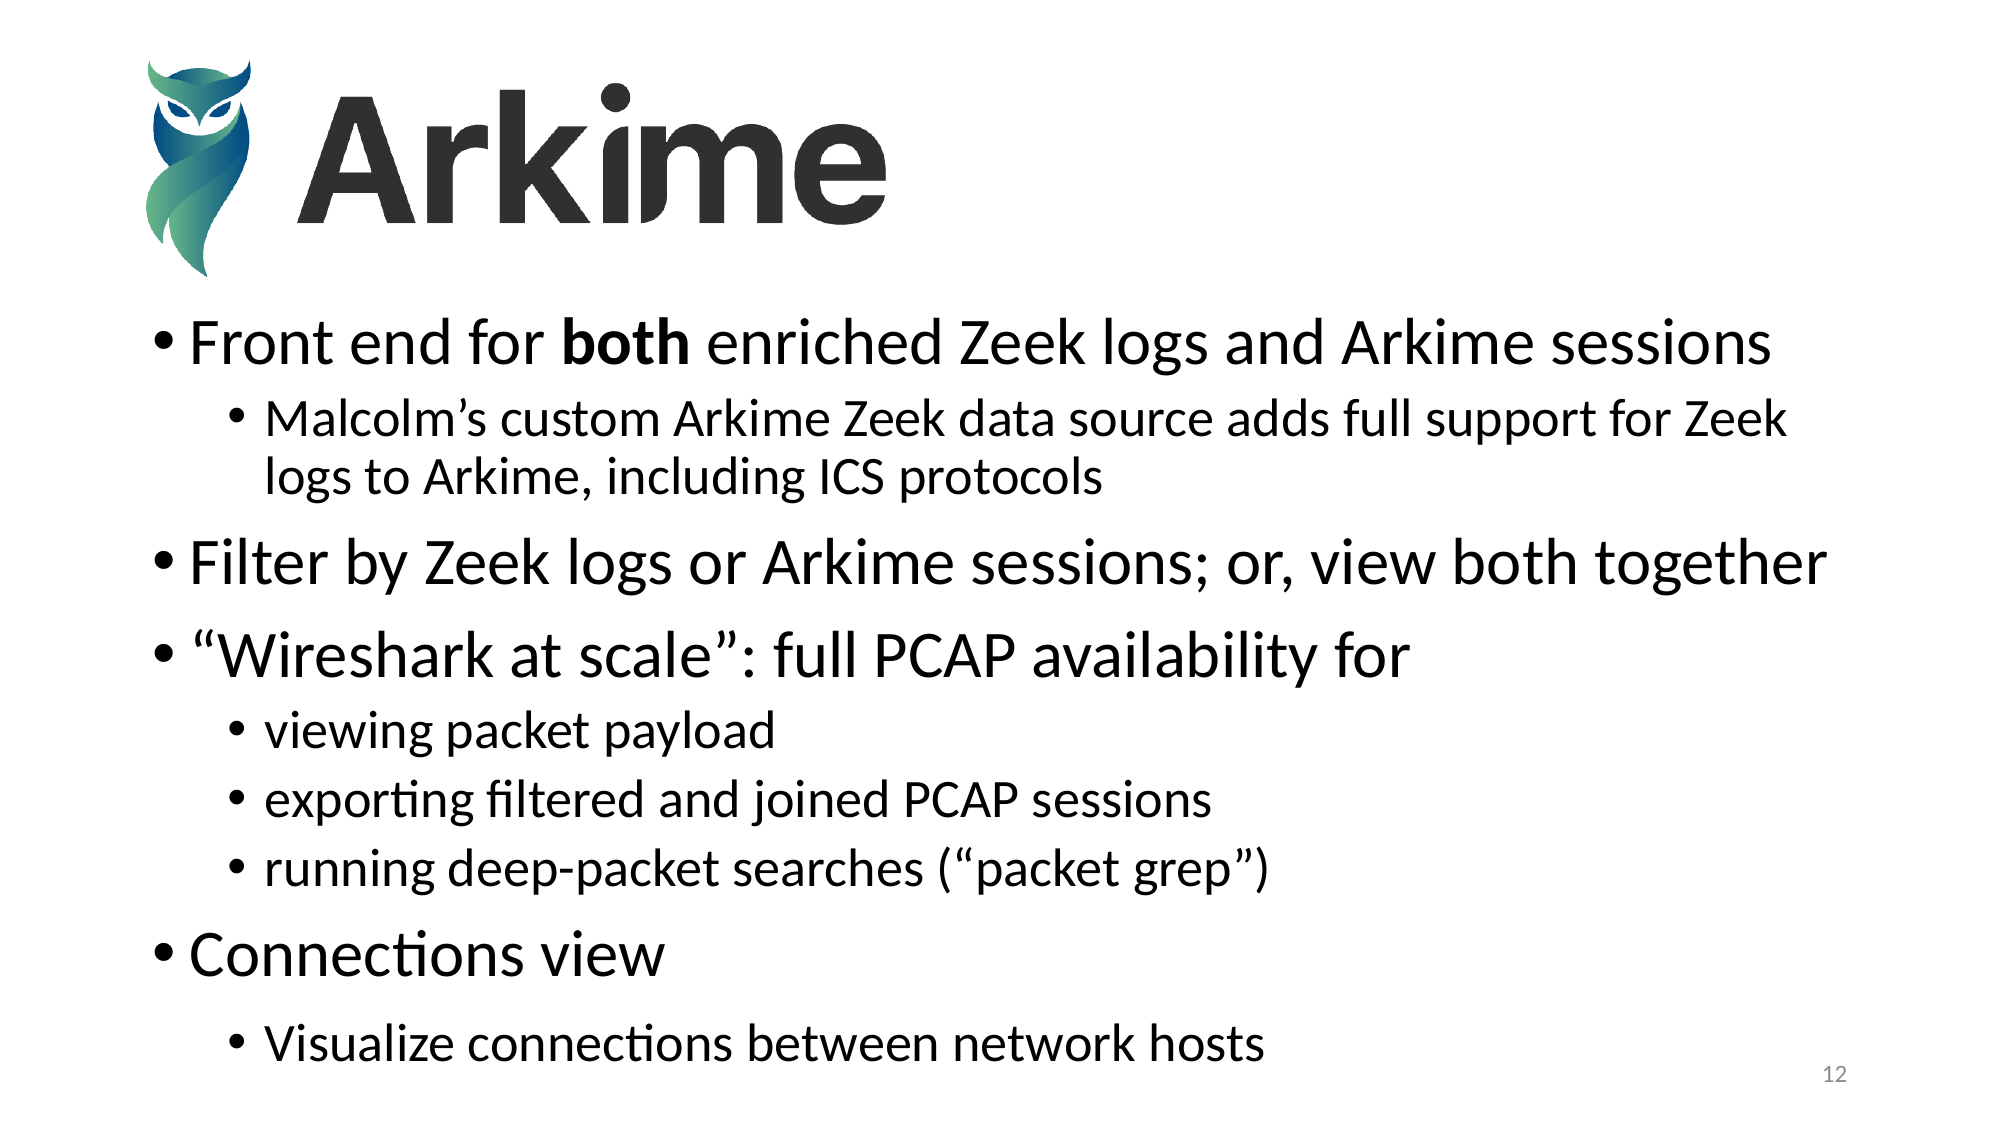

# Front end for both enriched Zeek logs and Arkime sessions
Malcolm’s custom Arkime Zeek data source adds full support for Zeek logs to Arkime, including ICS protocols
Filter by Zeek logs or Arkime sessions; or, view both together
“Wireshark at scale”: full PCAP availability for
viewing packet payload
exporting filtered and joined PCAP sessions
running deep-packet searches (“packet grep”)
Connections view
Visualize connections between network hosts